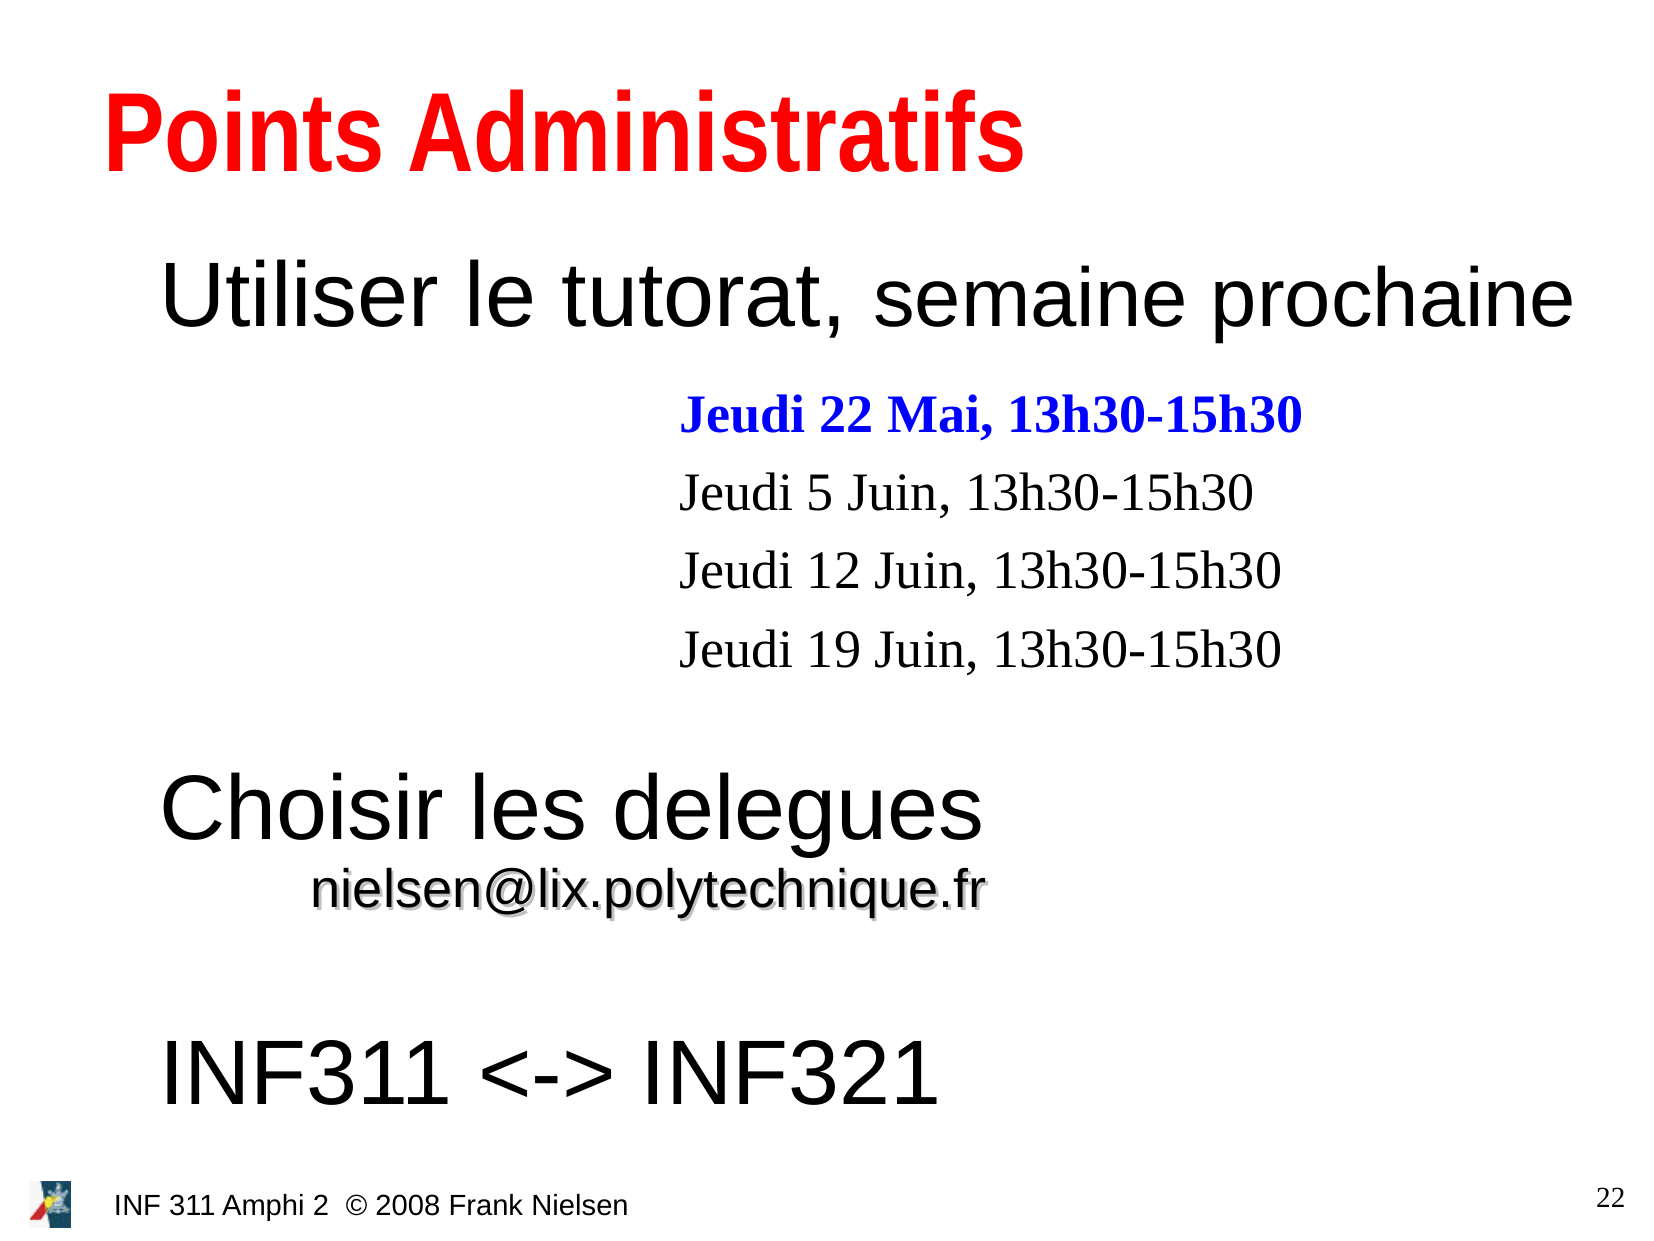

Points Administratifs
 Utiliser le tutorat, semaine prochaine
 Choisir les delegues
nielsen@lix.polytechnique.fr
 INF311 <-> INF321
Jeudi 22 Mai, 13h30-15h30
Jeudi 5 Juin, 13h30-15h30
Jeudi 12 Juin, 13h30-15h30
Jeudi 19 Juin, 13h30-15h30